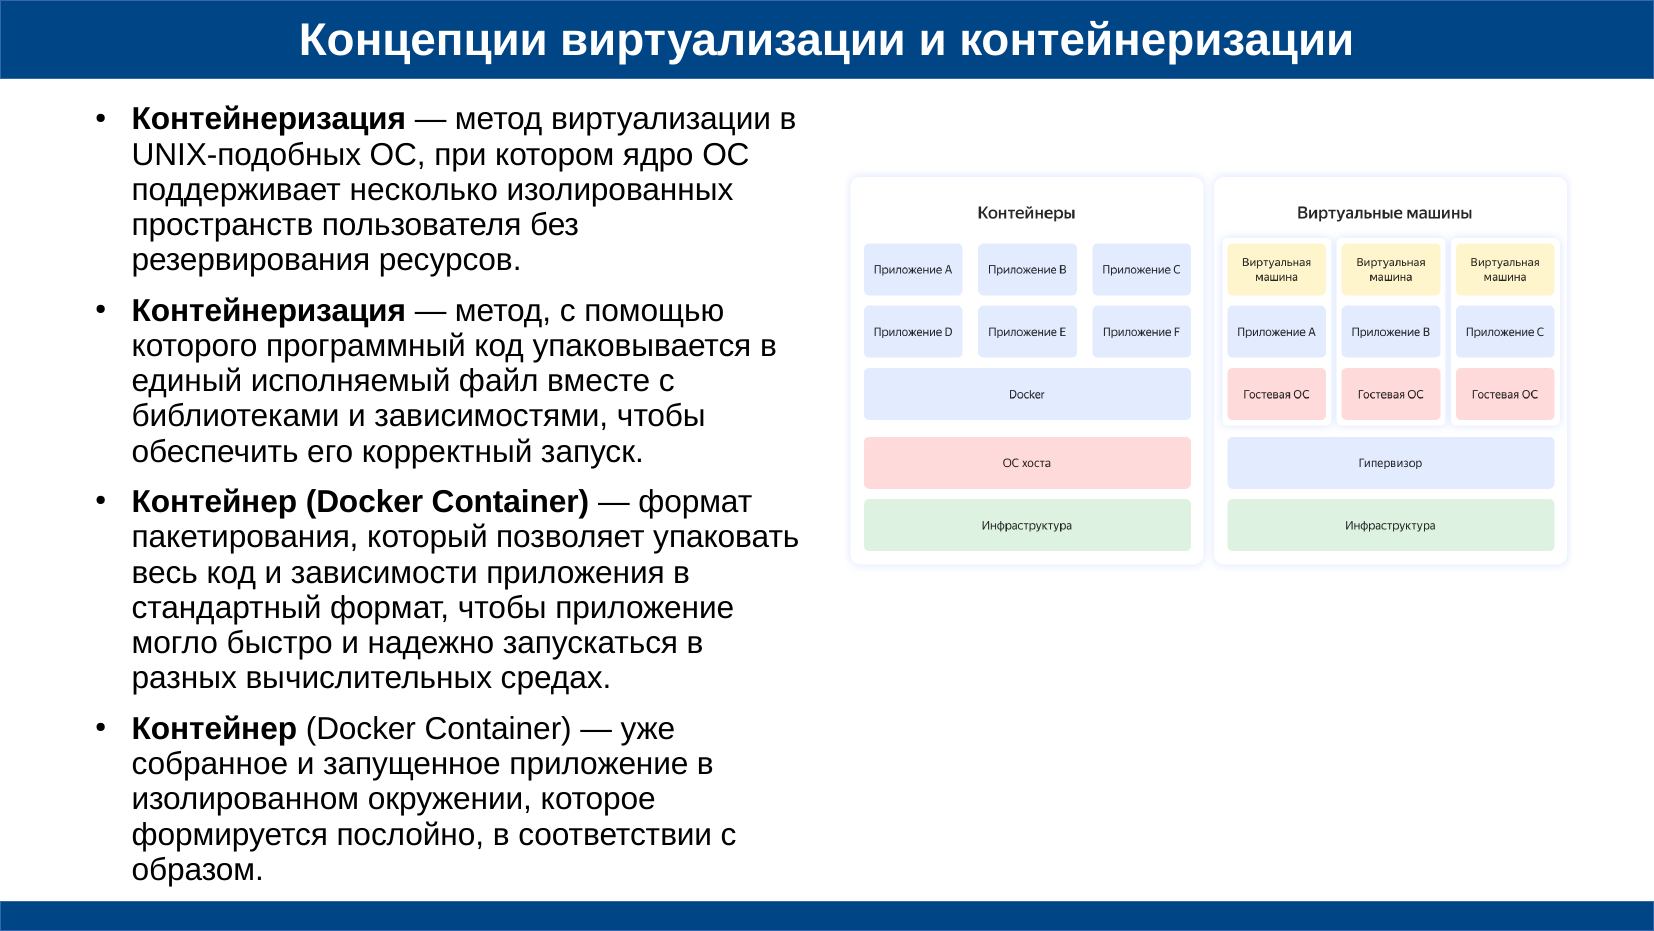

# Концепции виртуализации и контейнеризации
Контейнеризация — метод виртуализации в UNIX-подобных ОС, при котором ядро ОС поддерживает несколько изолированных пространств пользователя без резервирования ресурсов.
Контейнеризация — метод, с помощью которого программный код упаковывается в единый исполняемый файл вместе с библиотеками и зависимостями, чтобы обеспечить его корректный запуск.
Контейнер (Docker Container) — формат пакетирования, который позволяет упаковать весь код и зависимости приложения в стандартный формат, чтобы приложение могло быстро и надежно запускаться в разных вычислительных средах.
Контейнер (Docker Container) — уже собранное и запущенное приложение в изолированном окружении, которое формируется послойно, в соответствии с образом.